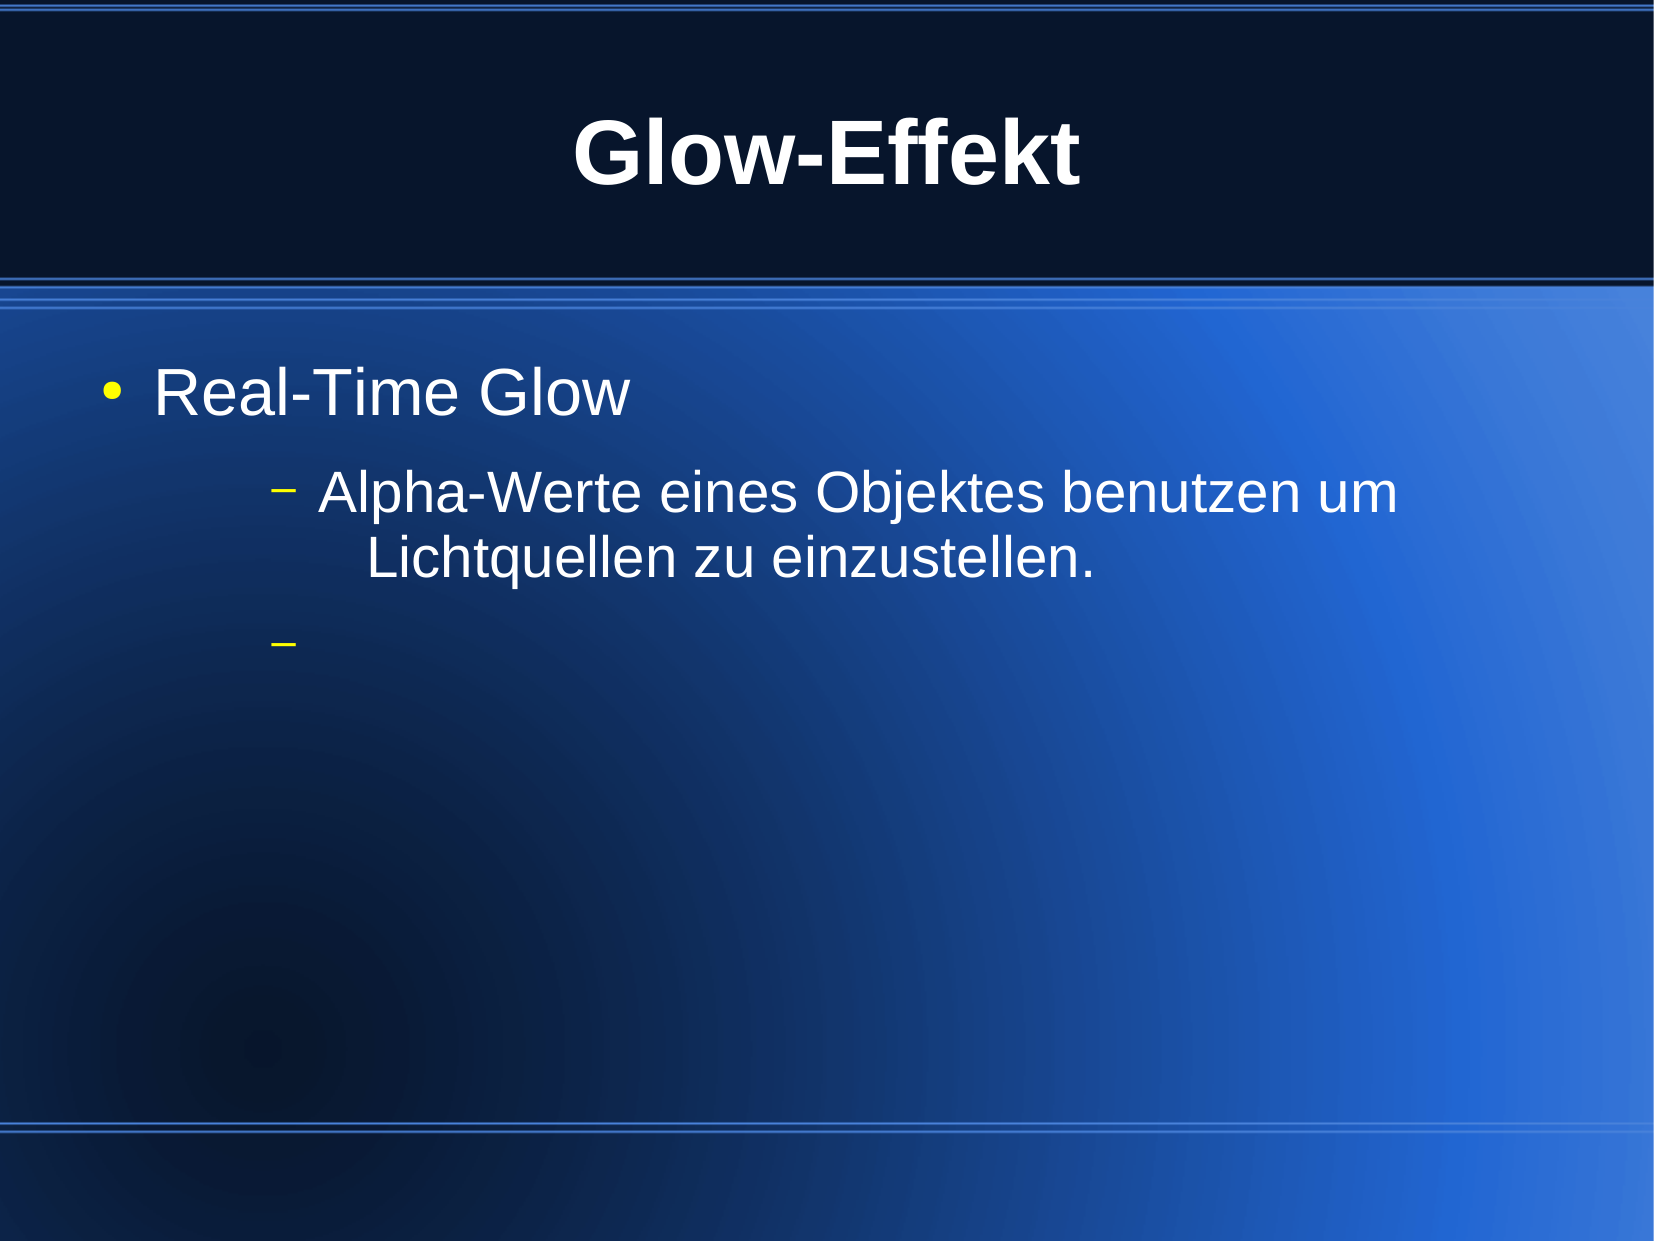

# Glow-Effekt
Real-Time Glow
Alpha-Werte eines Objektes benutzen um Lichtquellen zu einzustellen.